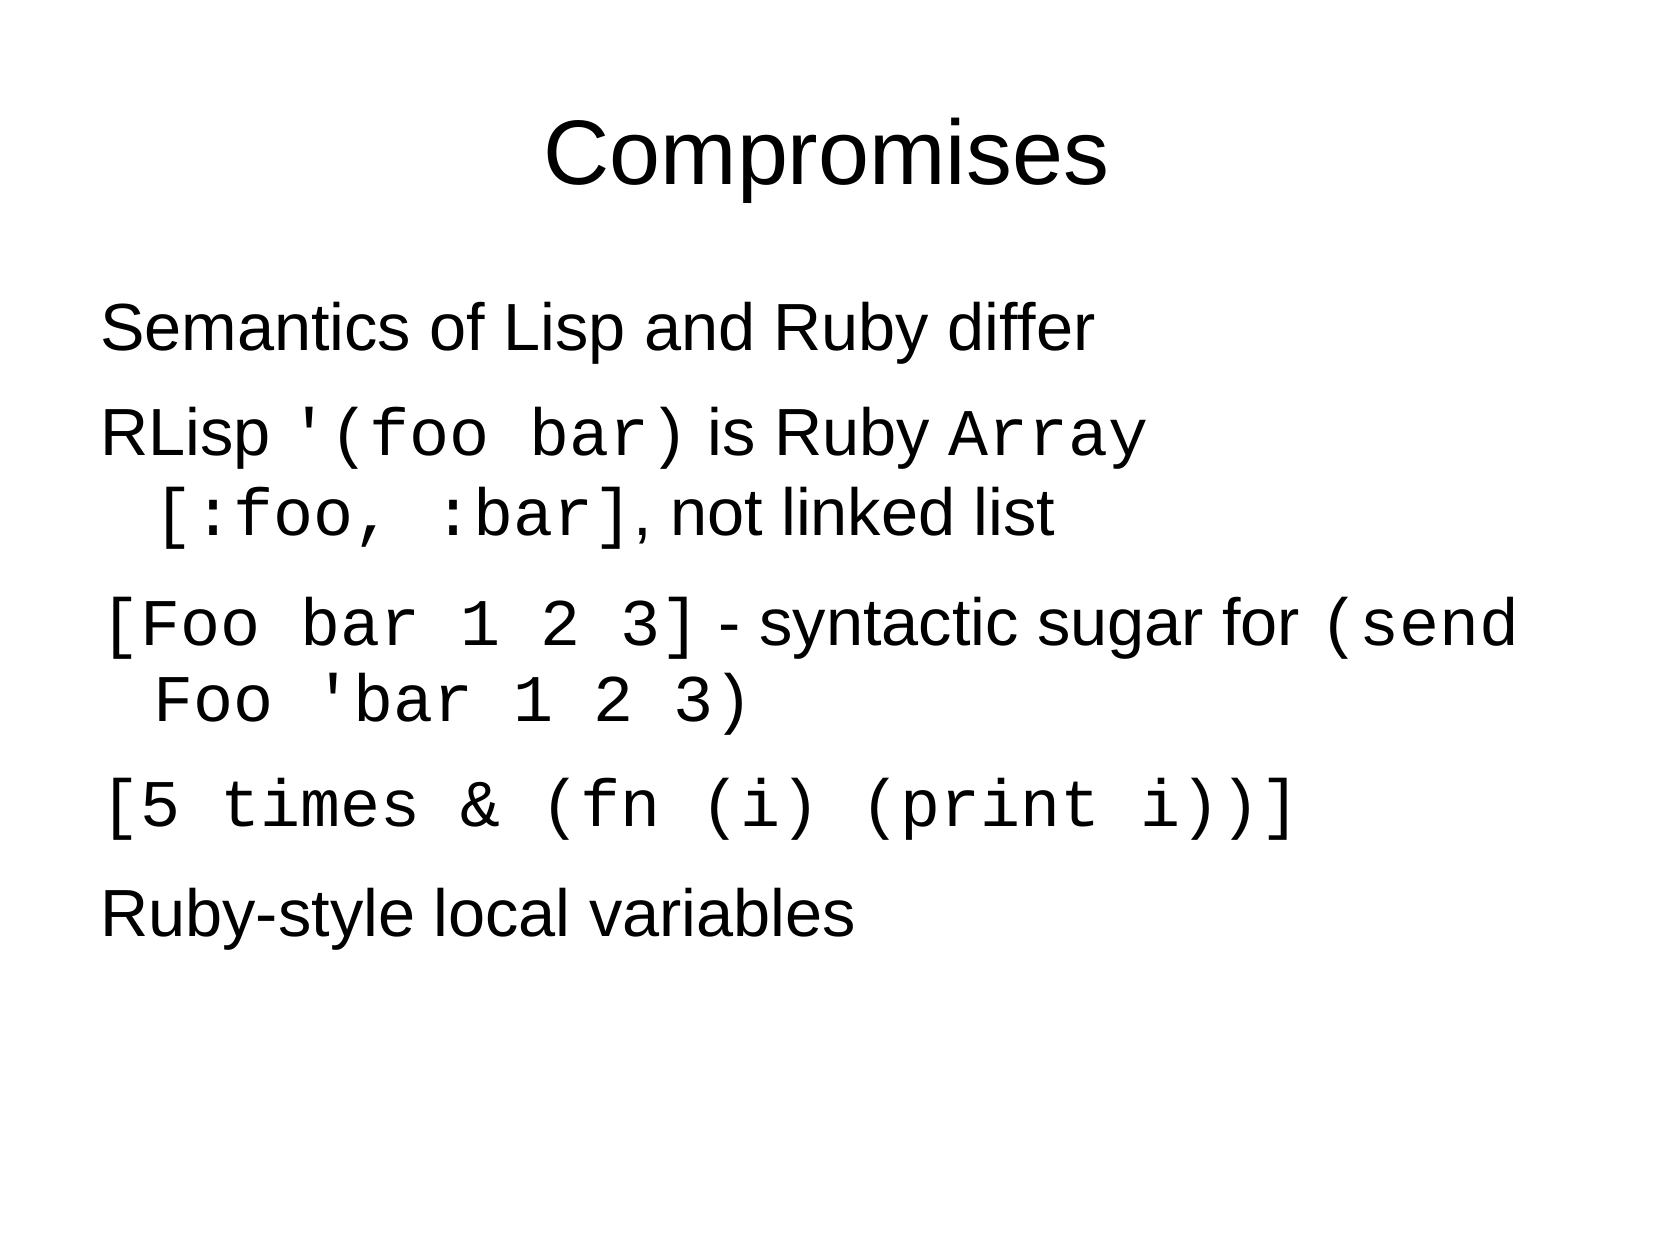

# Compromises
Semantics of Lisp and Ruby differ
RLisp '(foo bar) is Ruby Array [:foo, :bar], not linked list
[Foo bar 1 2 3] - syntactic sugar for (send Foo 'bar 1 2 3)
[5 times & (fn (i) (print i))]
Ruby-style local variables